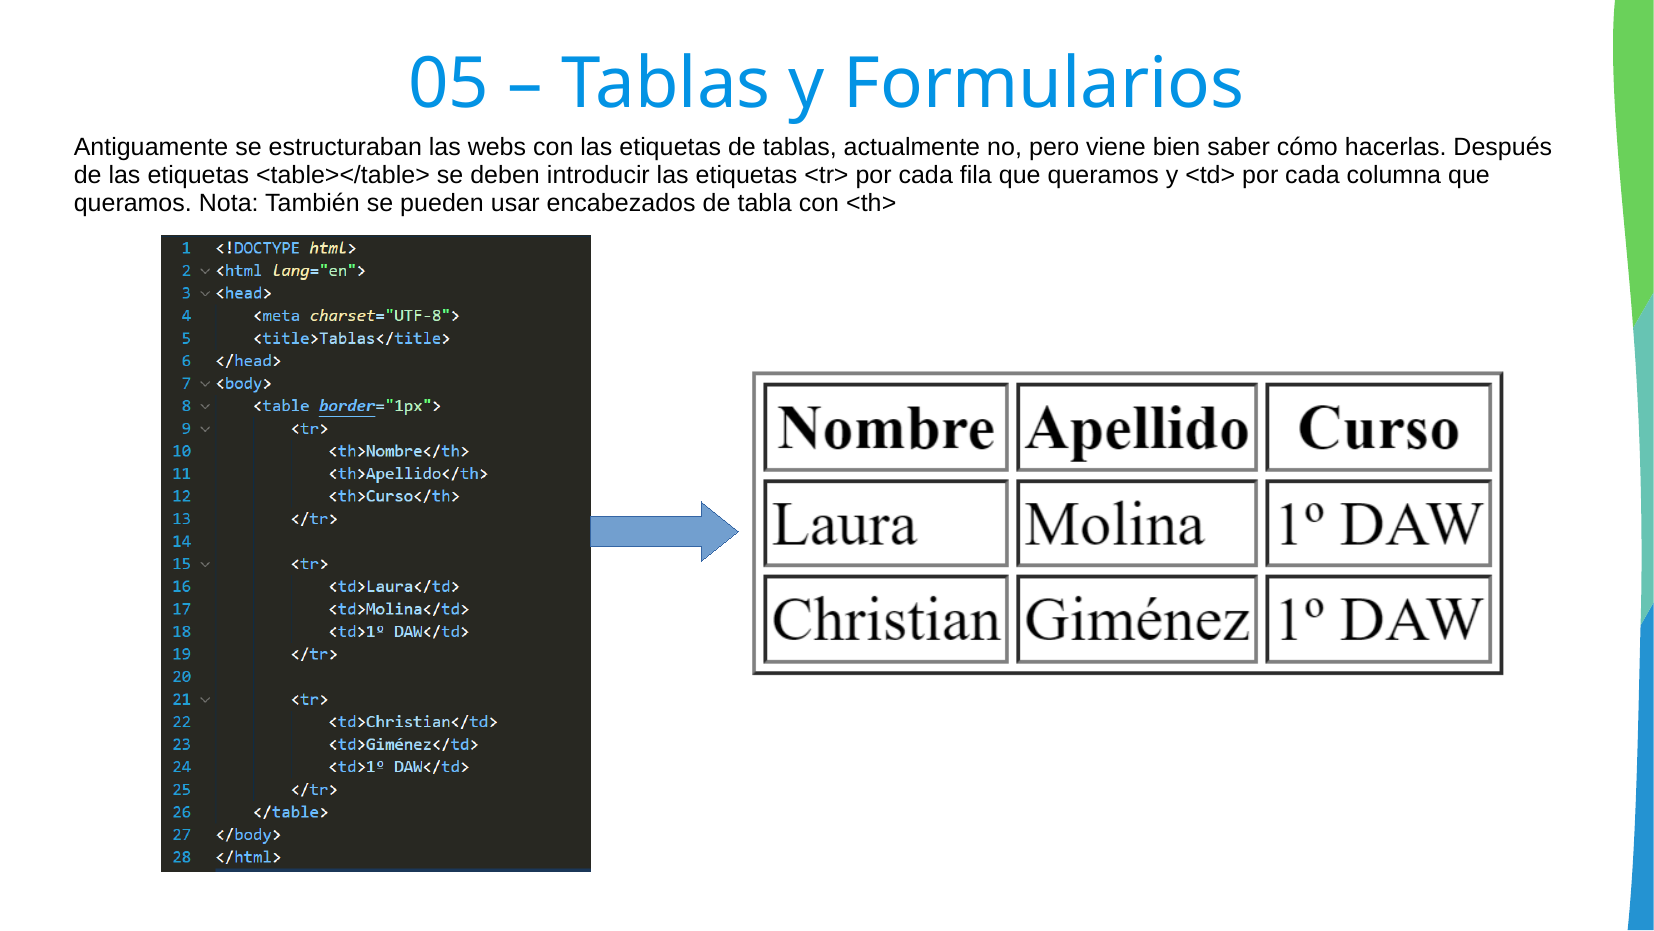

05 – Tablas y Formularios
Antiguamente se estructuraban las webs con las etiquetas de tablas, actualmente no, pero viene bien saber cómo hacerlas. Después de las etiquetas <table></table> se deben introducir las etiquetas <tr> por cada fila que queramos y <td> por cada columna que queramos. Nota: También se pueden usar encabezados de tabla con <th>